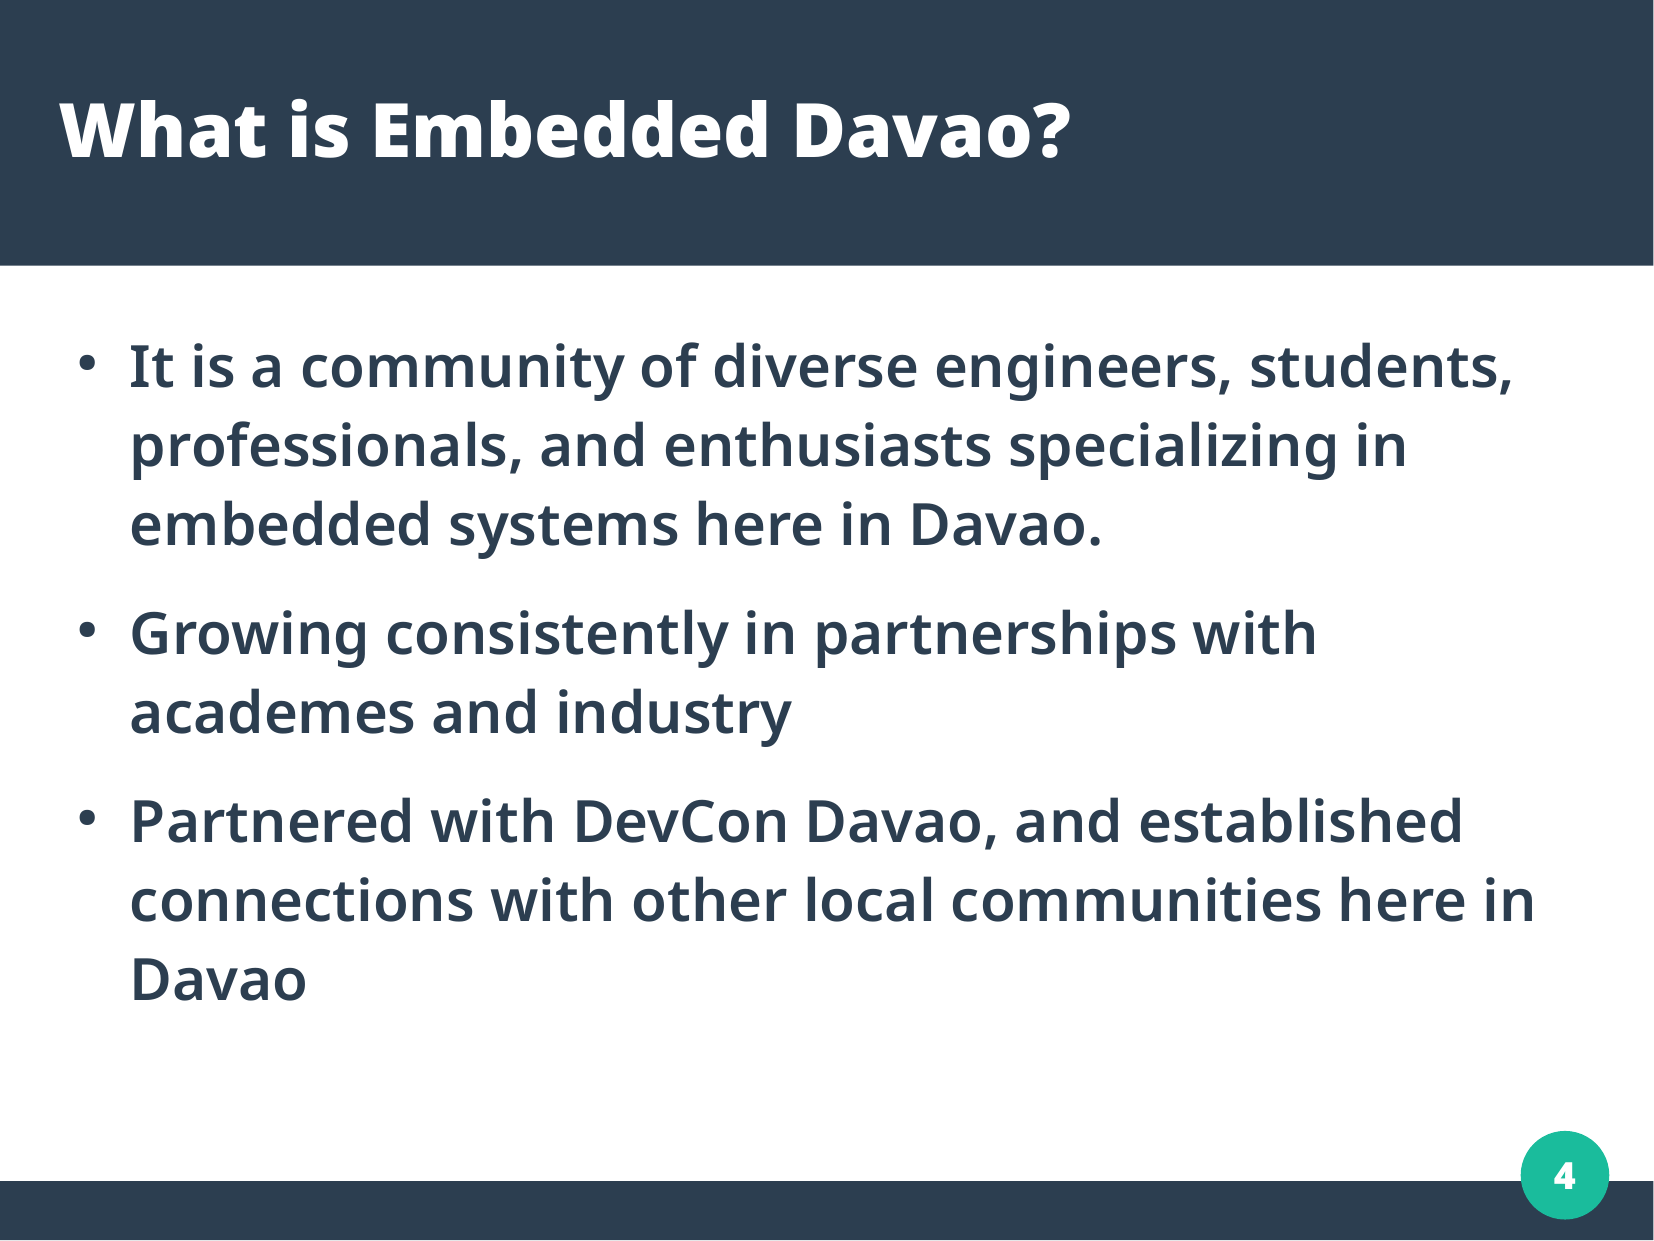

# What is Embedded Davao?
It is a community of diverse engineers, students, professionals, and enthusiasts specializing in embedded systems here in Davao.
Growing consistently in partnerships with academes and industry
Partnered with DevCon Davao, and established connections with other local communities here in Davao
4